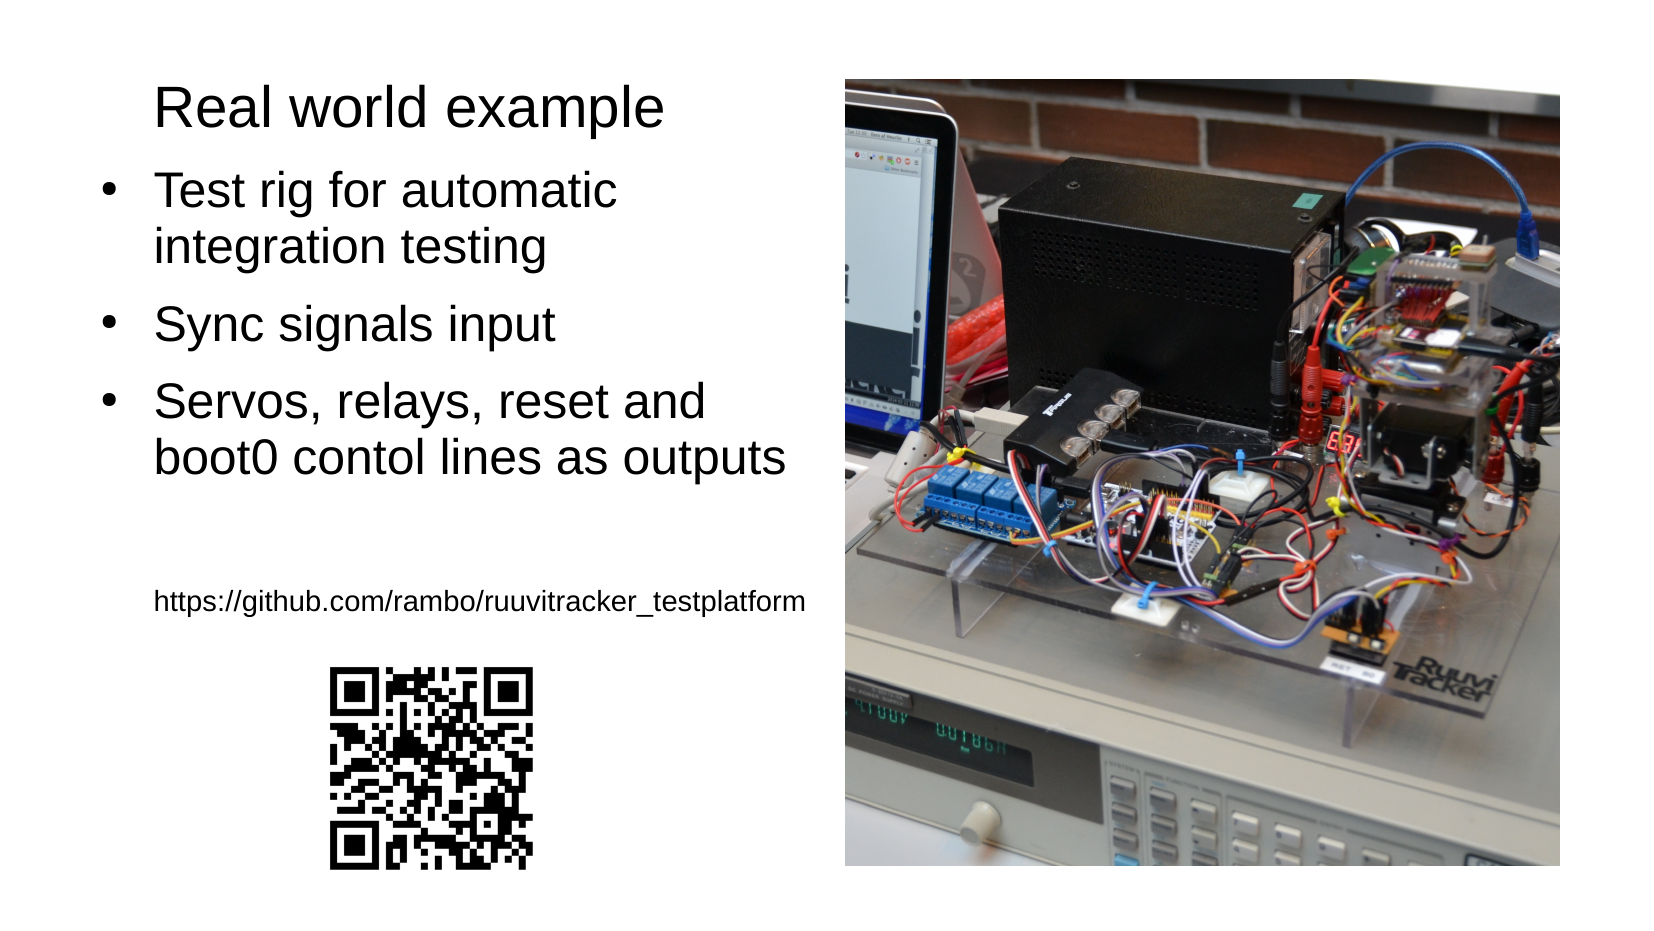

# Real world example
Test rig for automatic integration testing
Sync signals input
Servos, relays, reset and boot0 contol lines as outputs
https://github.com/rambo/ruuvitracker_testplatform